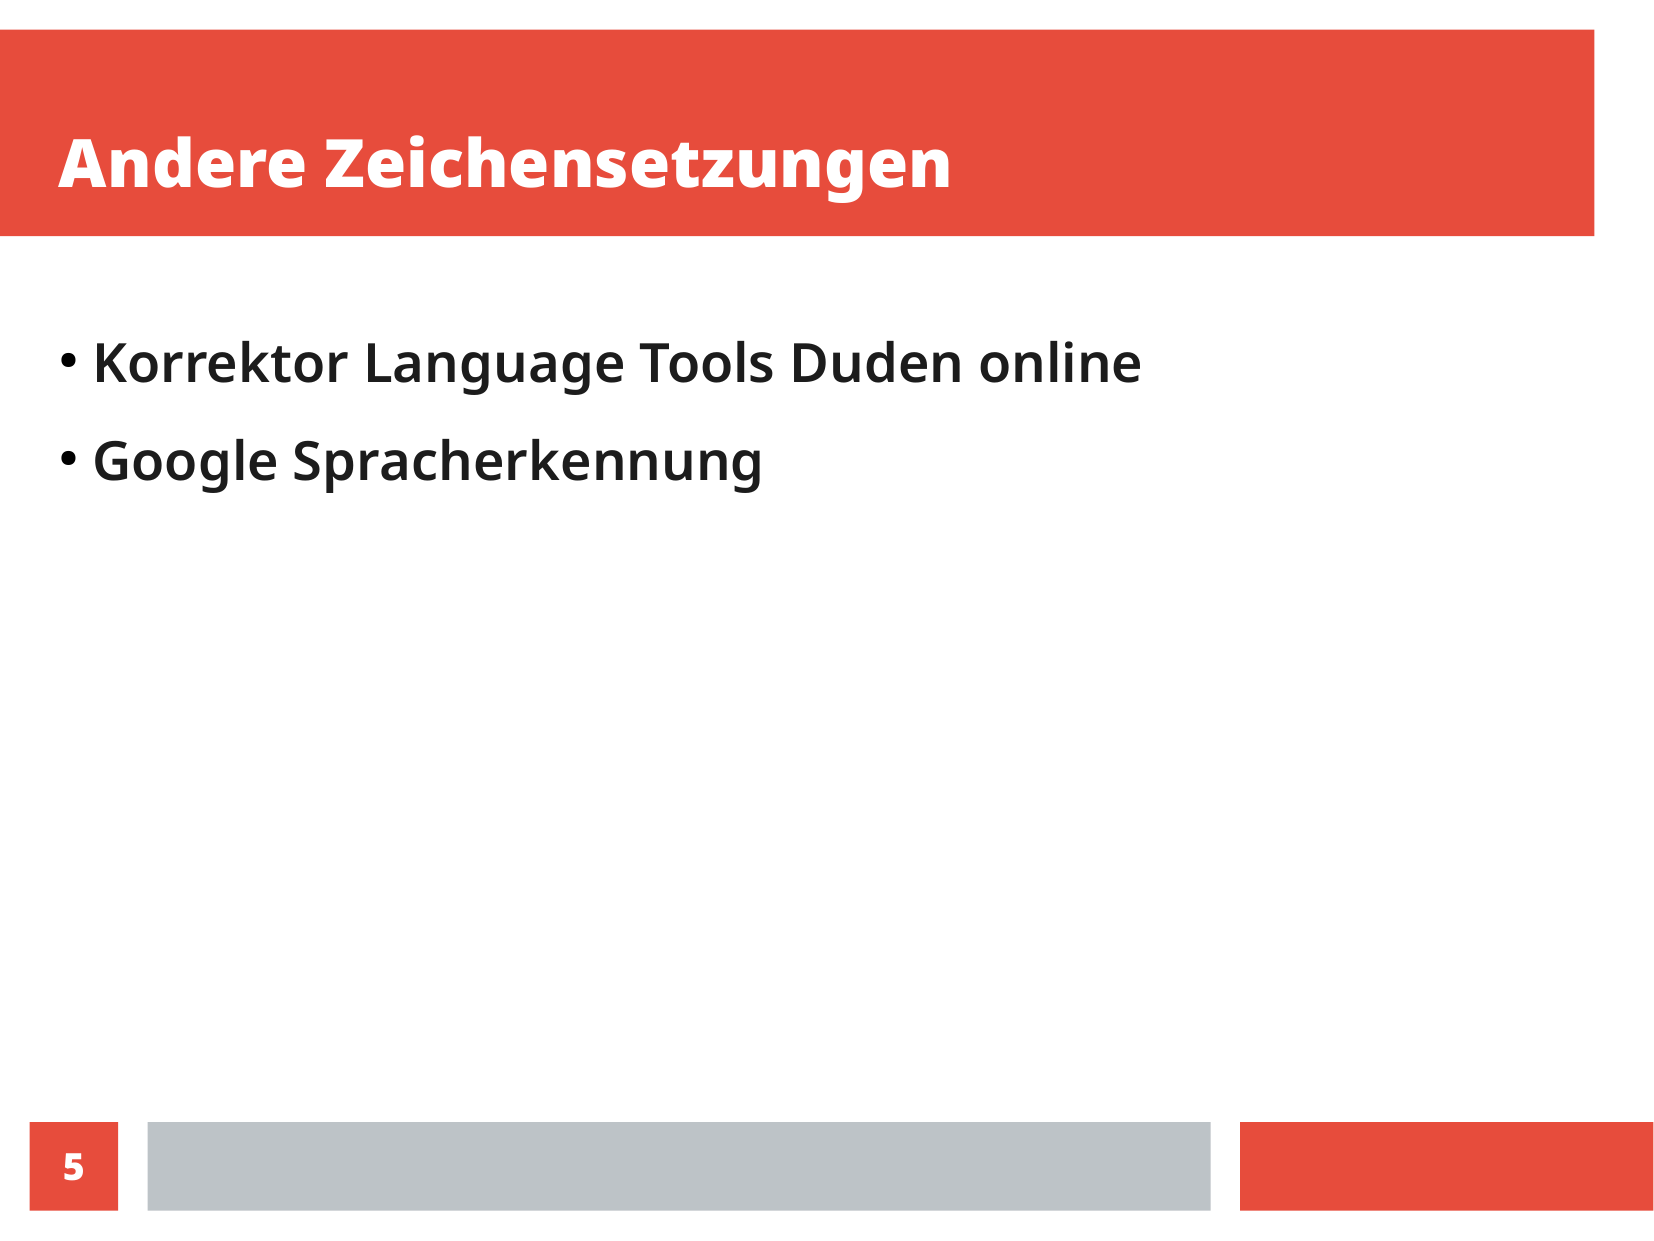

# Andere Zeichensetzungen
 Korrektor Language Tools Duden online
 Google Spracherkennung
5